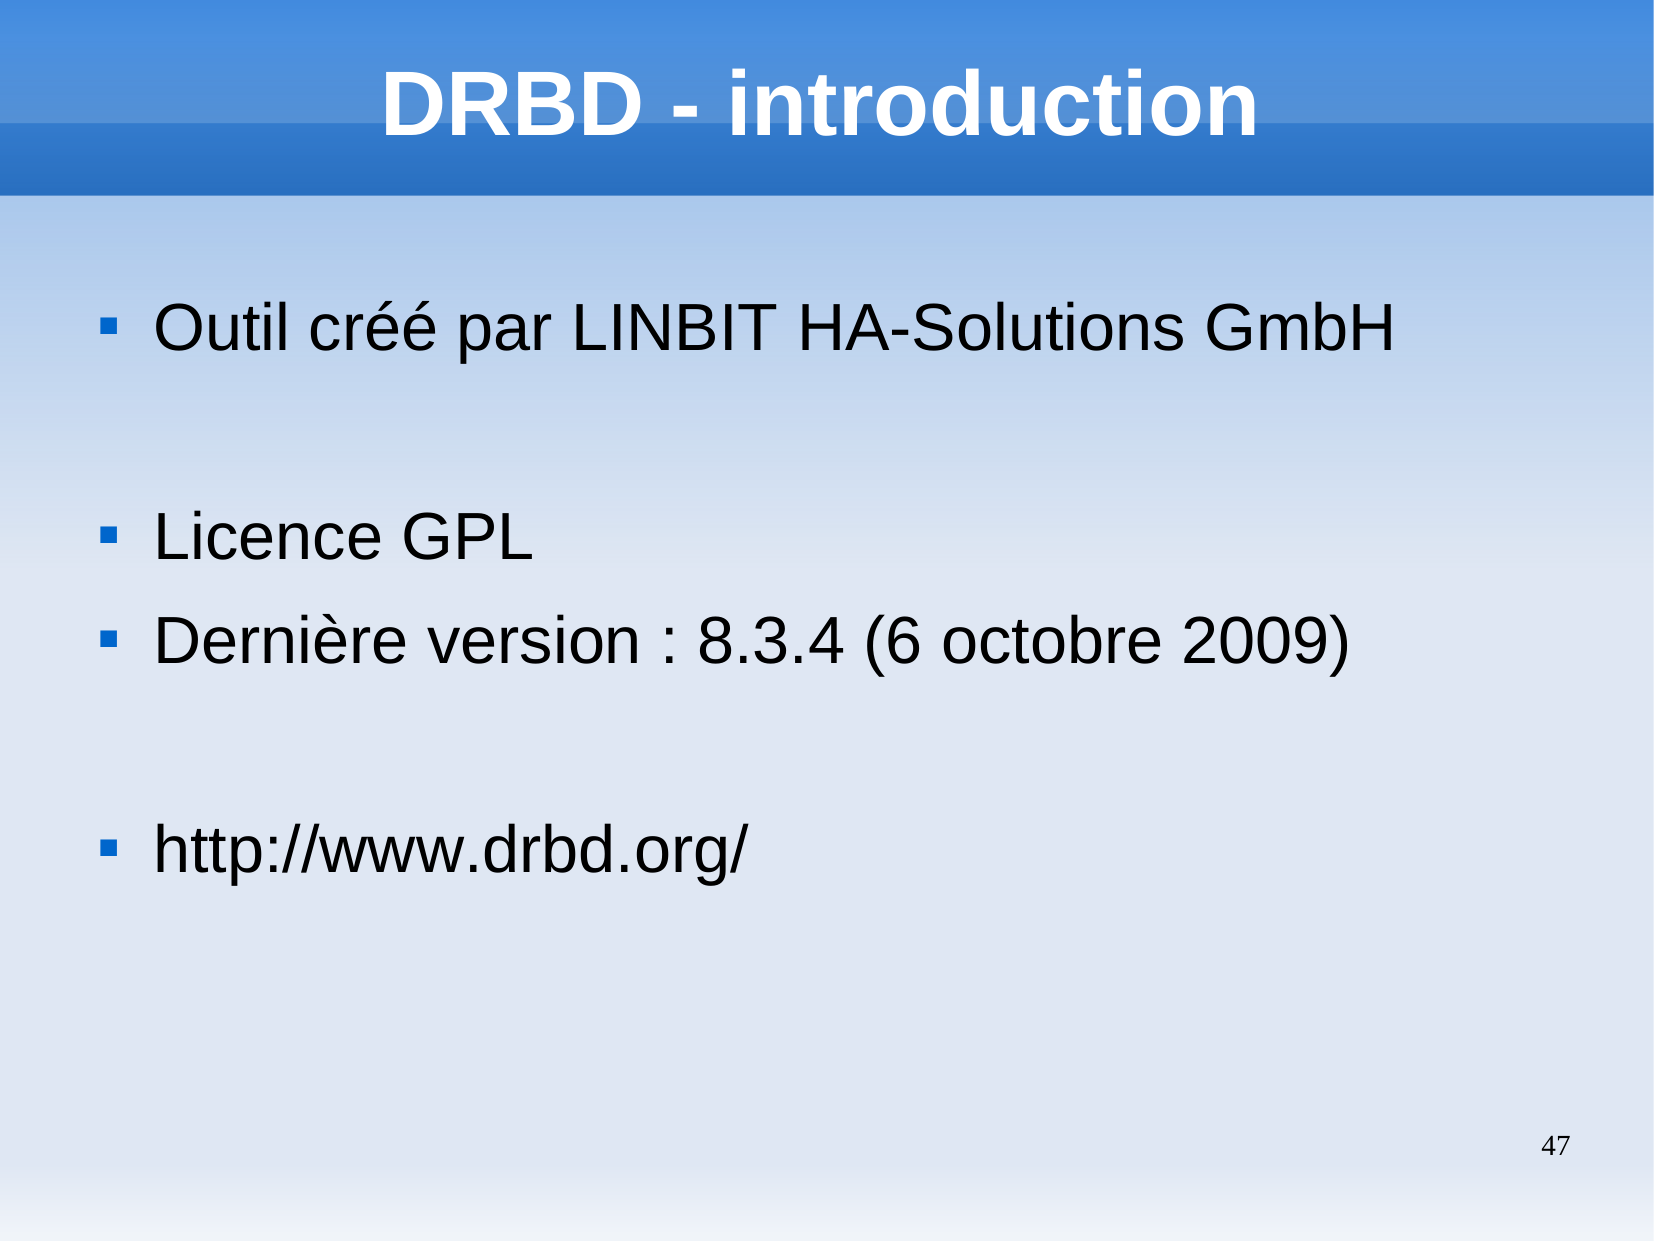

# DRBD - introduction
Outil créé par LINBIT HA-Solutions GmbH
Licence GPL
Dernière version : 8.3.4 (6 octobre 2009)
http://www.drbd.org/
47